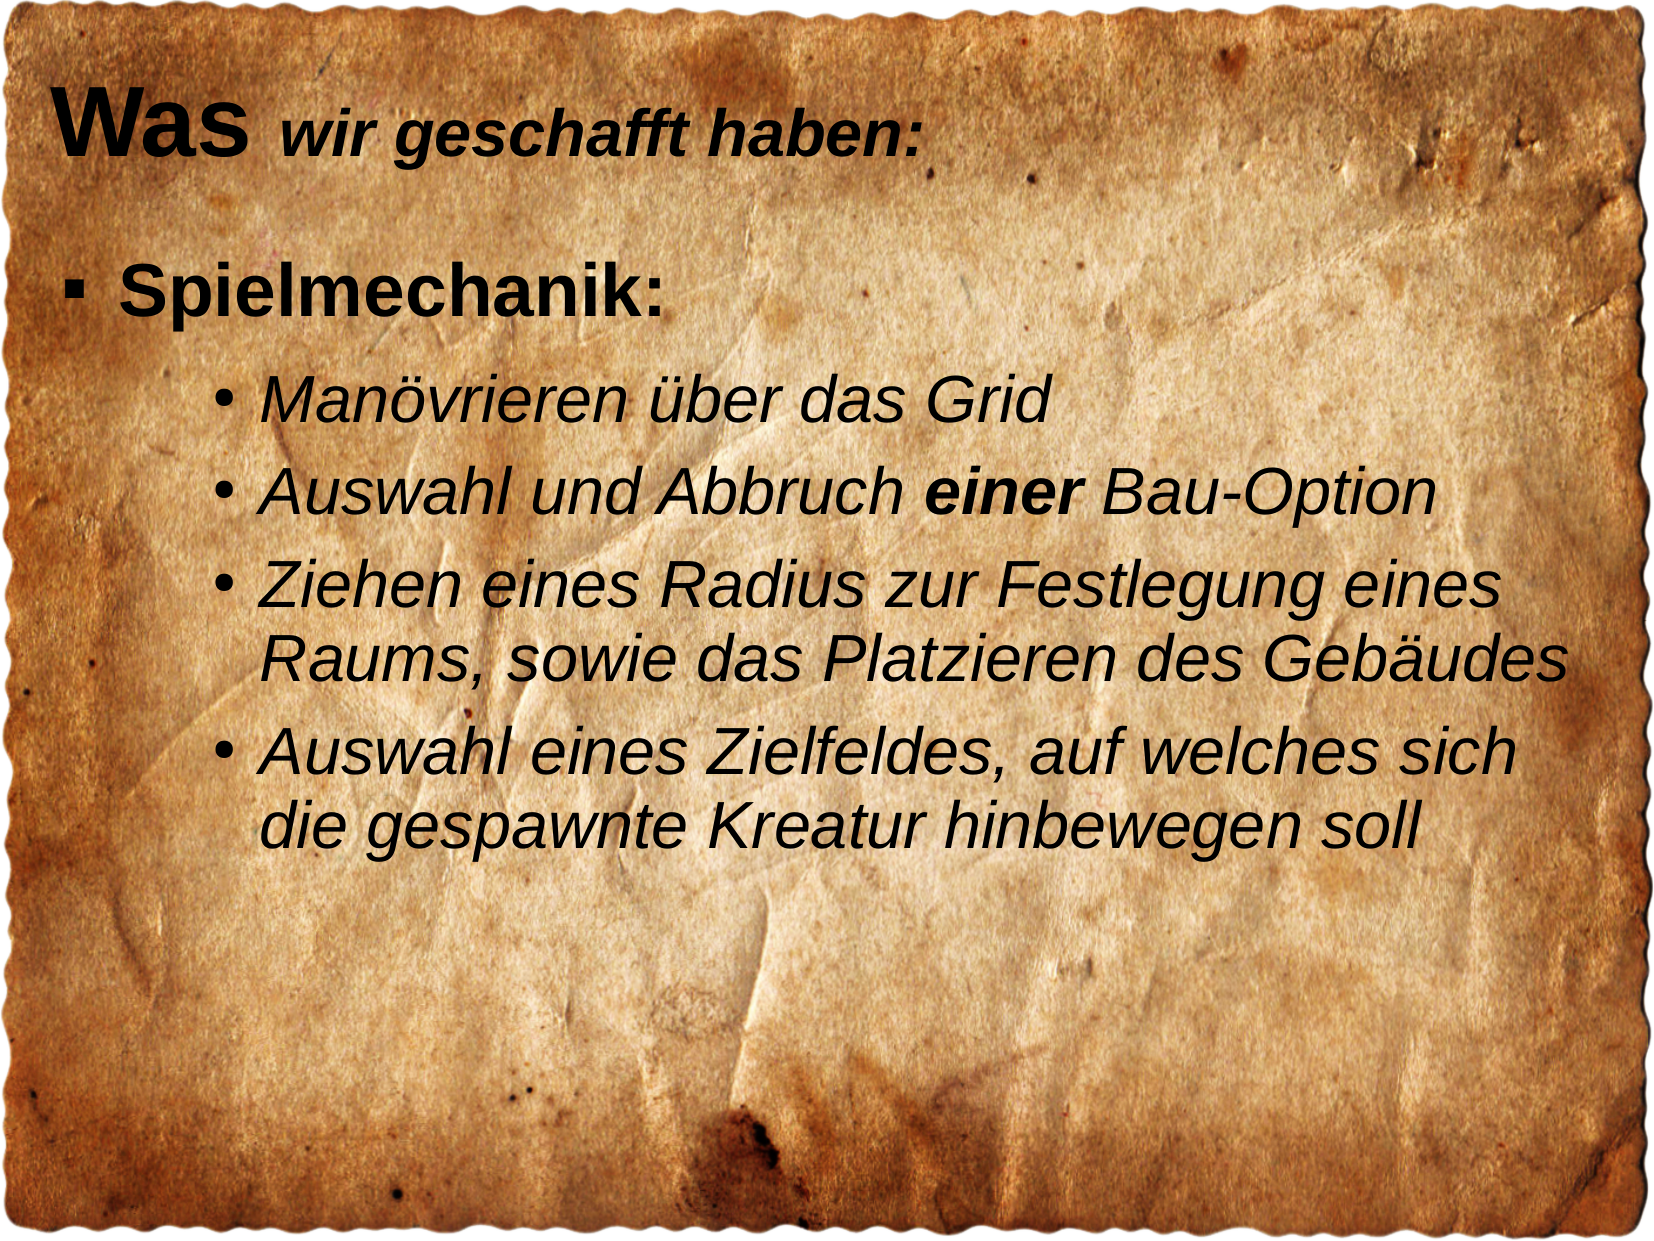

Was wir geschafft haben:
# Spielmechanik:
Manövrieren über das Grid
Auswahl und Abbruch einer Bau-Option
Ziehen eines Radius zur Festlegung eines Raums, sowie das Platzieren des Gebäudes
Auswahl eines Zielfeldes, auf welches sich die gespawnte Kreatur hinbewegen soll